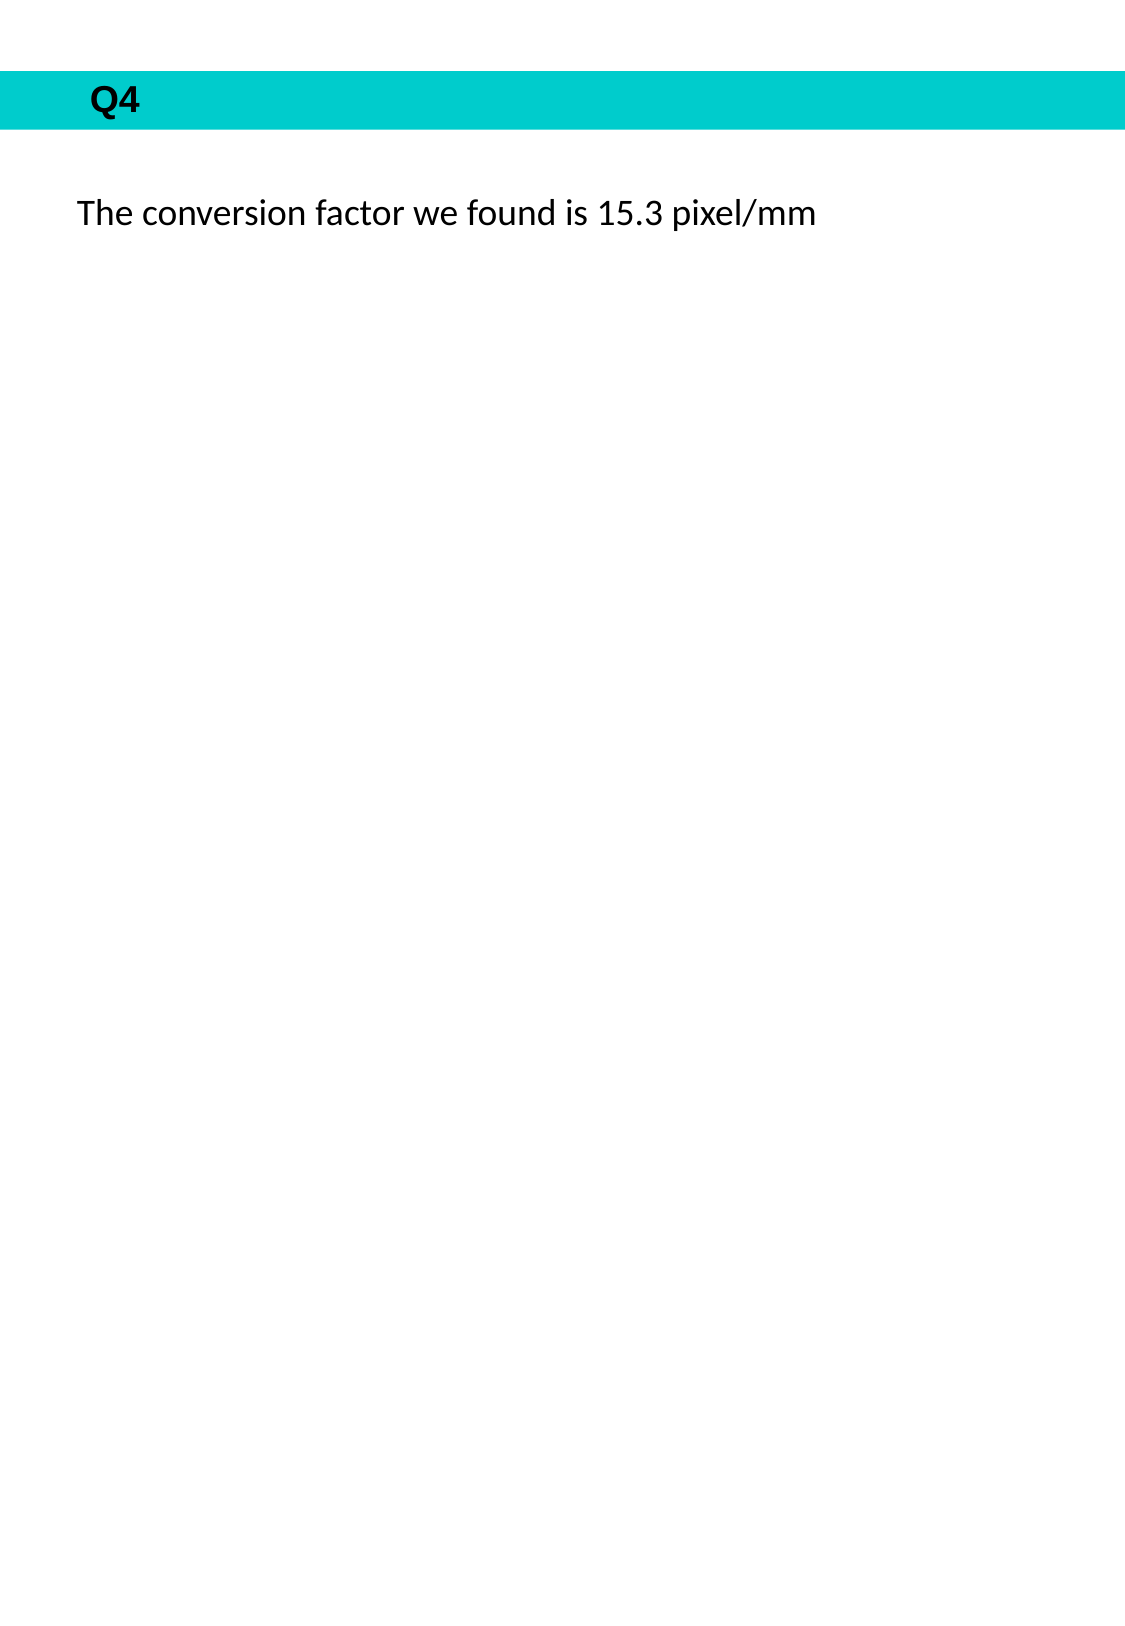

Q4
The conversion factor we found is 15.3 pixel/mm